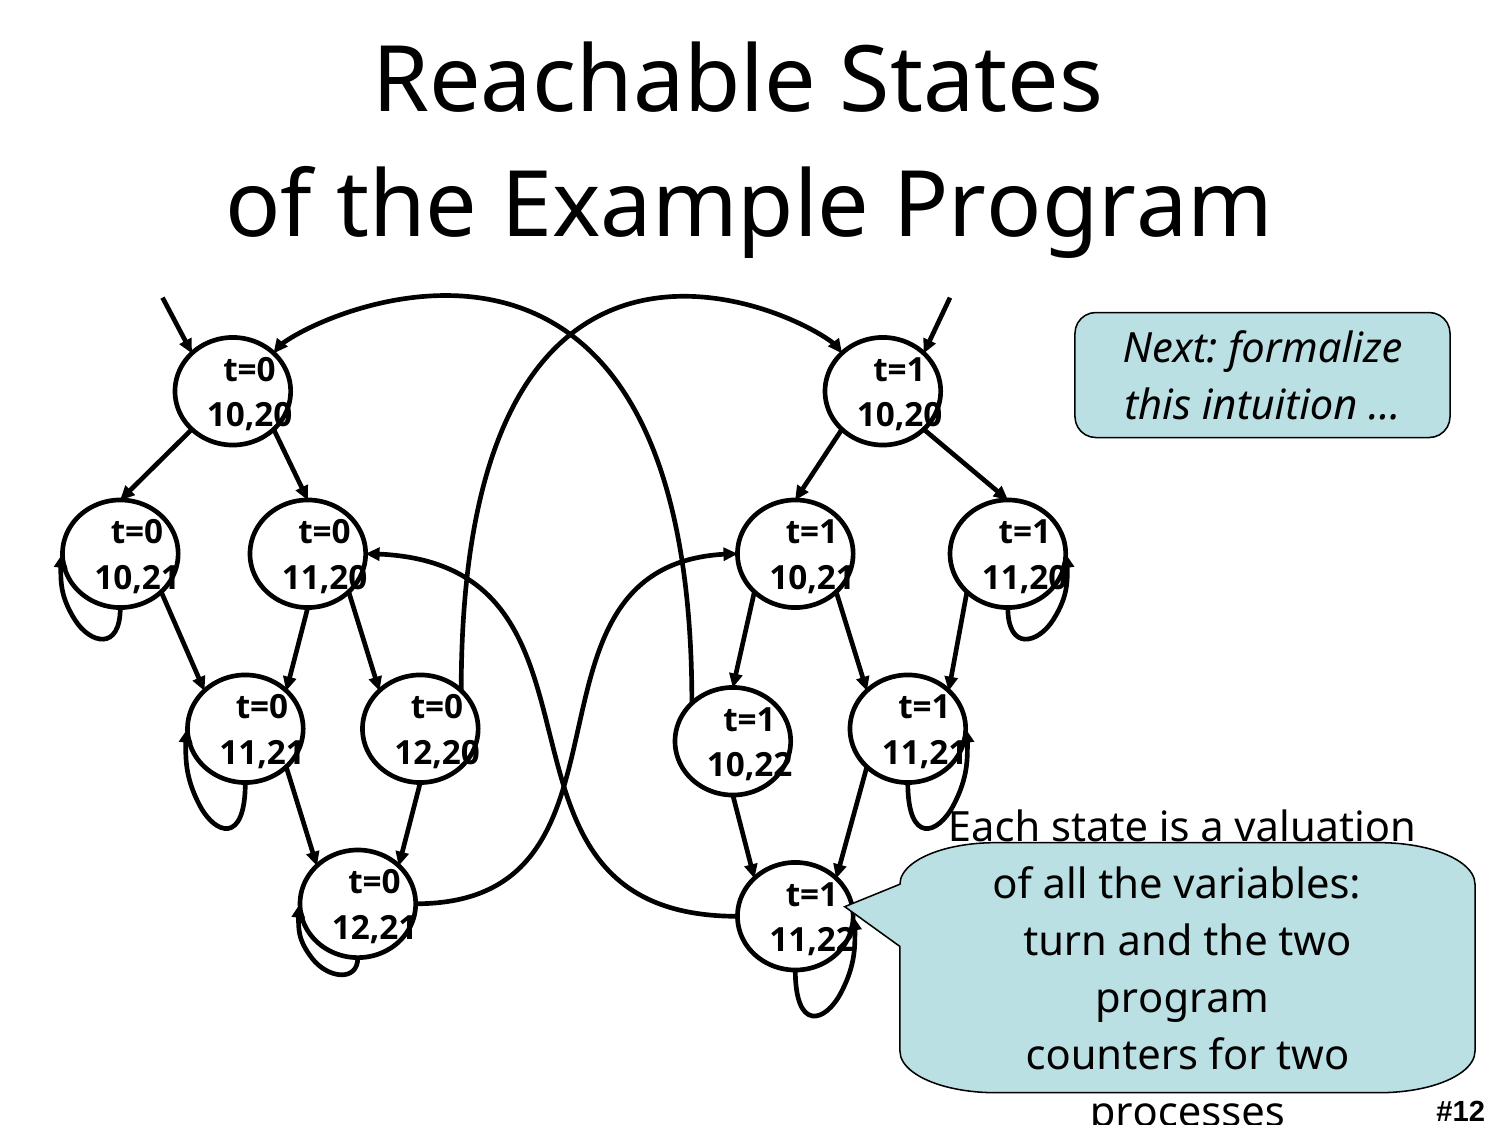

# Reachable States of the Example Program
Next: formalize
this intuition …
t=0
10,20
t=1
10,20
t=0
10,21
t=0
11,20
t=1
10,21
t=1
11,20
t=0
11,21
t=0
12,20
t=1
11,21
t=1
10,22
Each state is a valuation
of all the variables:
turn and the two program
counters for two processes
t=0
12,21
t=1
11,22
12